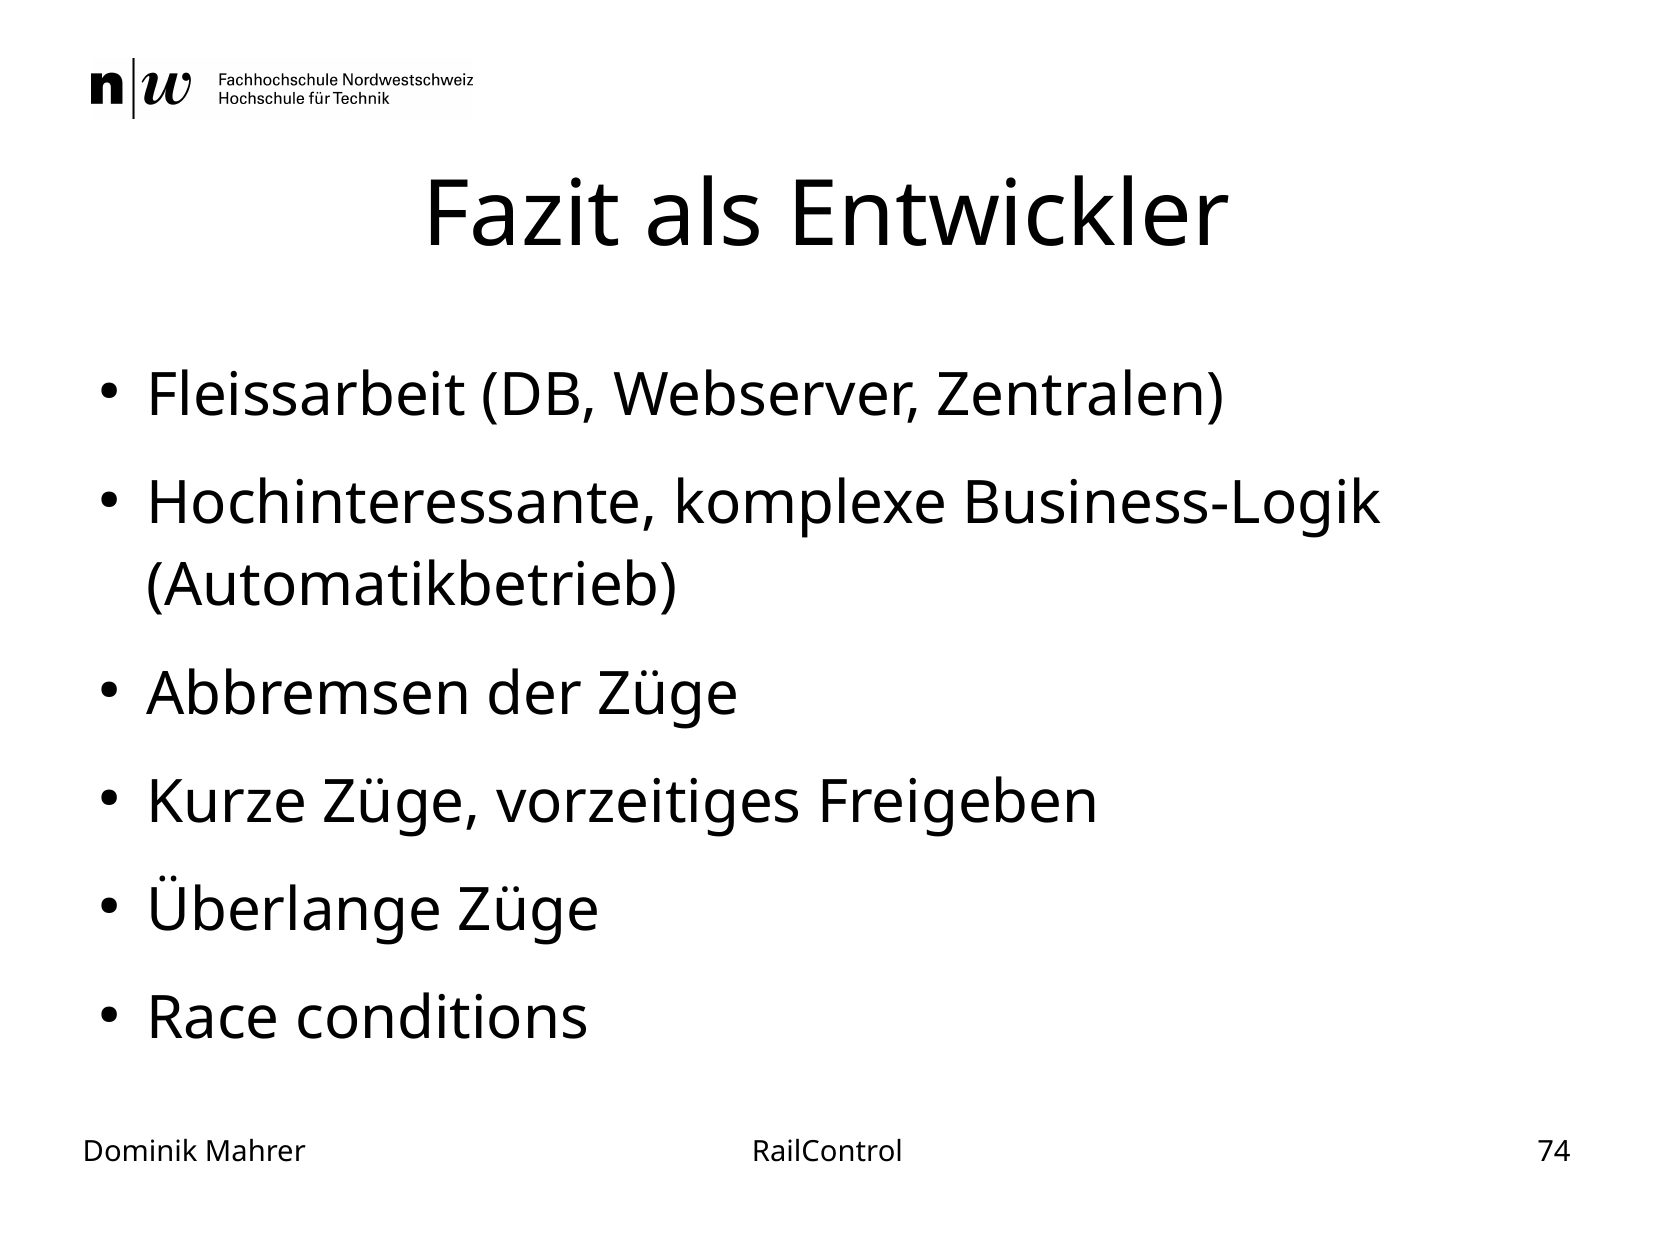

# Fazit als Entwickler
Fleissarbeit (DB, Webserver, Zentralen)
Hochinteressante, komplexe Business-Logik (Automatikbetrieb)
Abbremsen der Züge
Kurze Züge, vorzeitiges Freigeben
Überlange Züge
Race conditions
Dominik Mahrer
RailControl
74